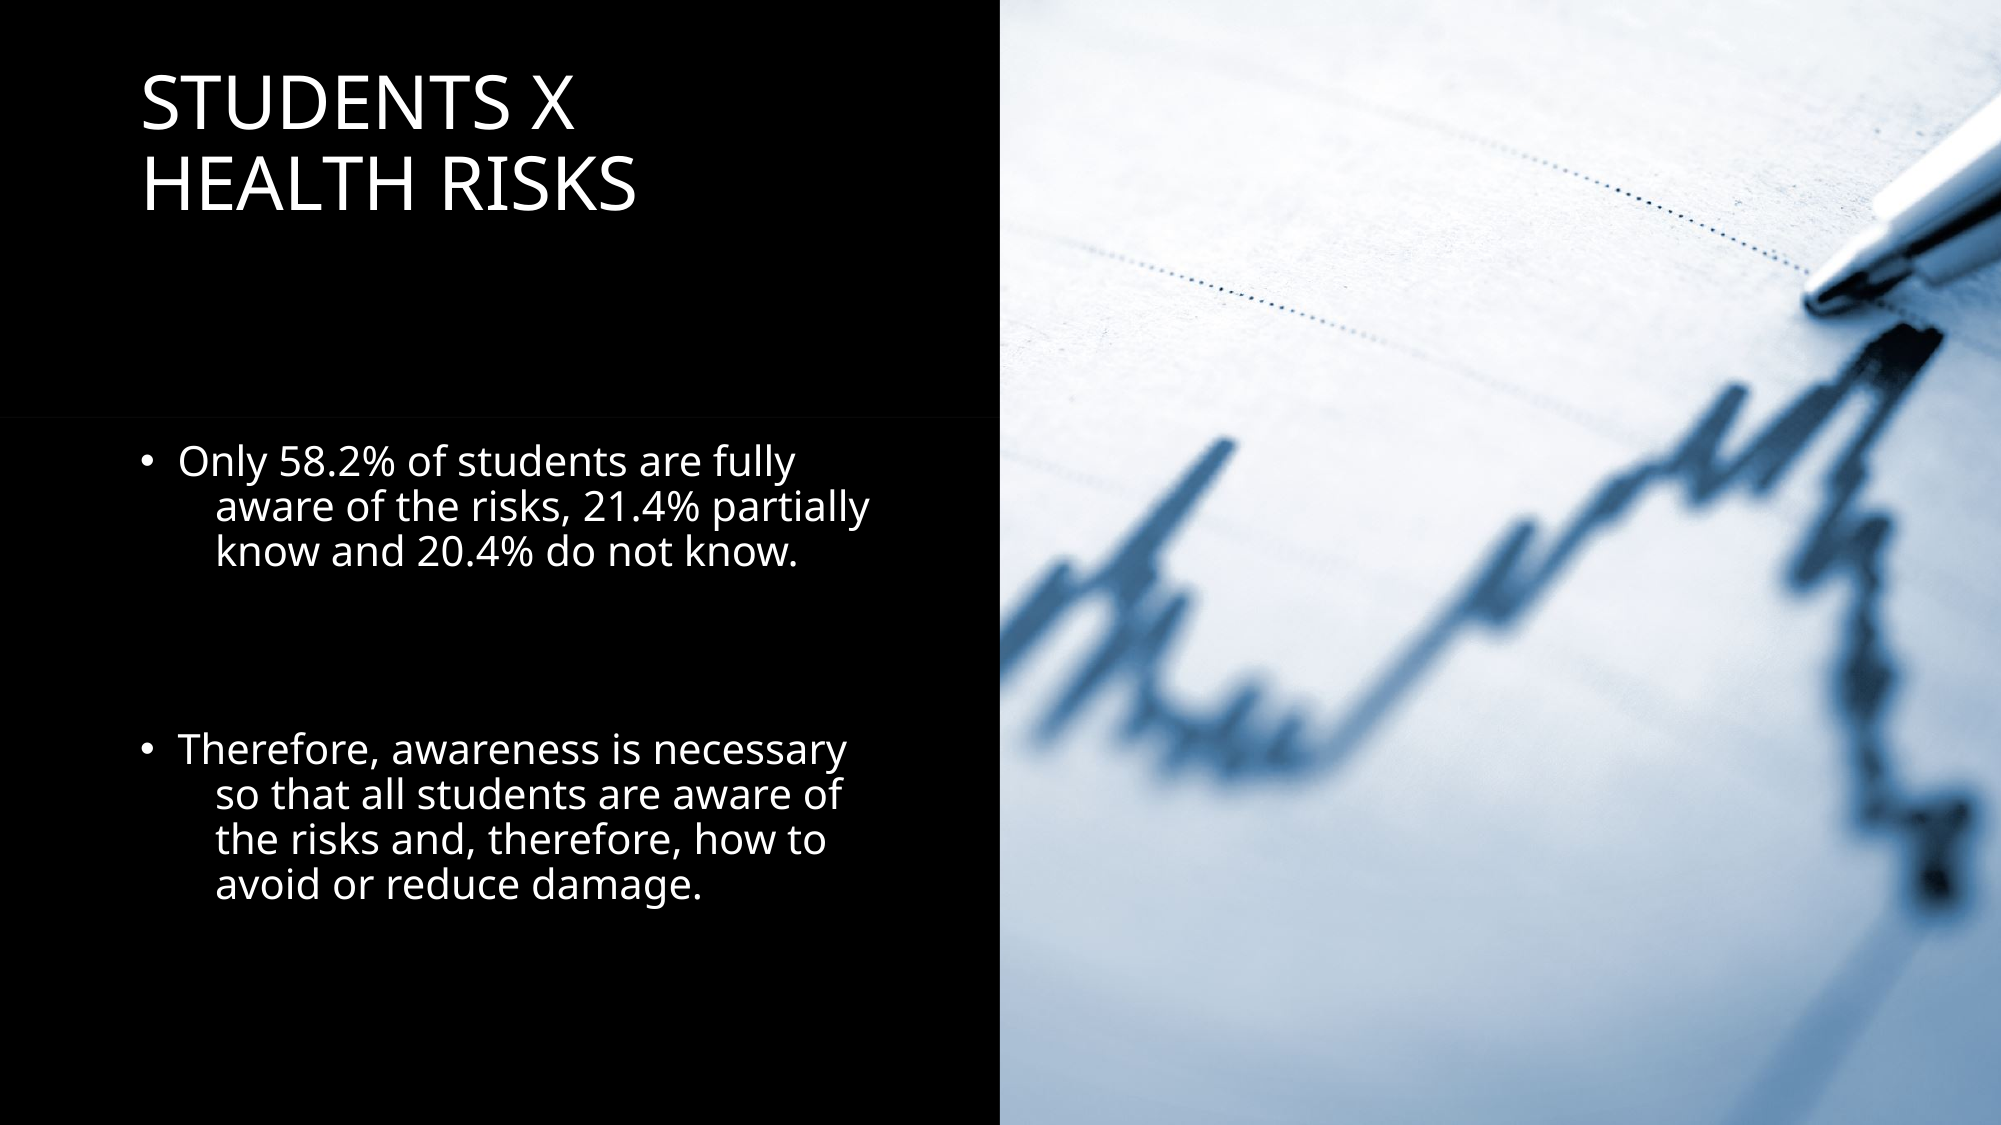

# STUDENTS X HEALTH RISKS
Only 58.2% of students are fully aware of the risks, 21.4% partially know and 20.4% do not know.
Therefore, awareness is necessary so that all students are aware of the risks and, therefore, how to avoid or reduce damage.